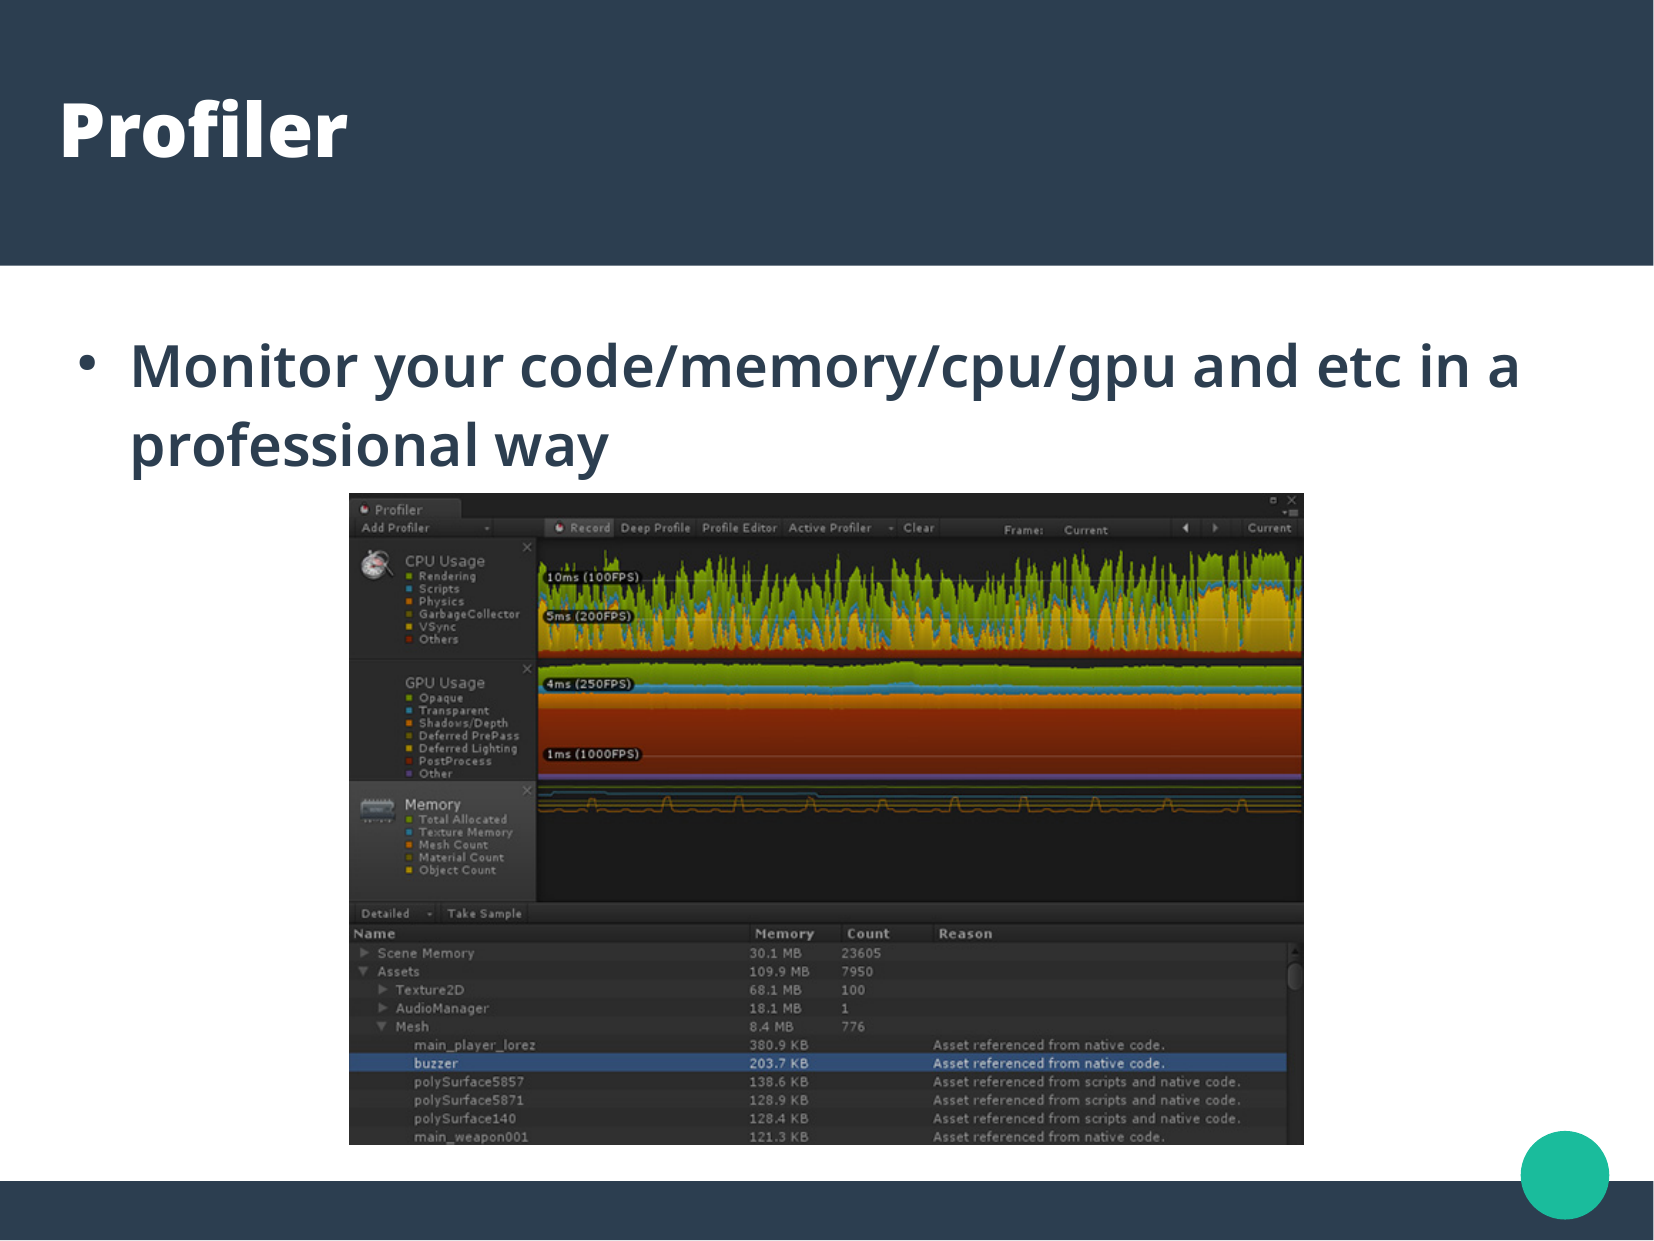

# Profiler
Monitor your code/memory/cpu/gpu and etc in a professional way